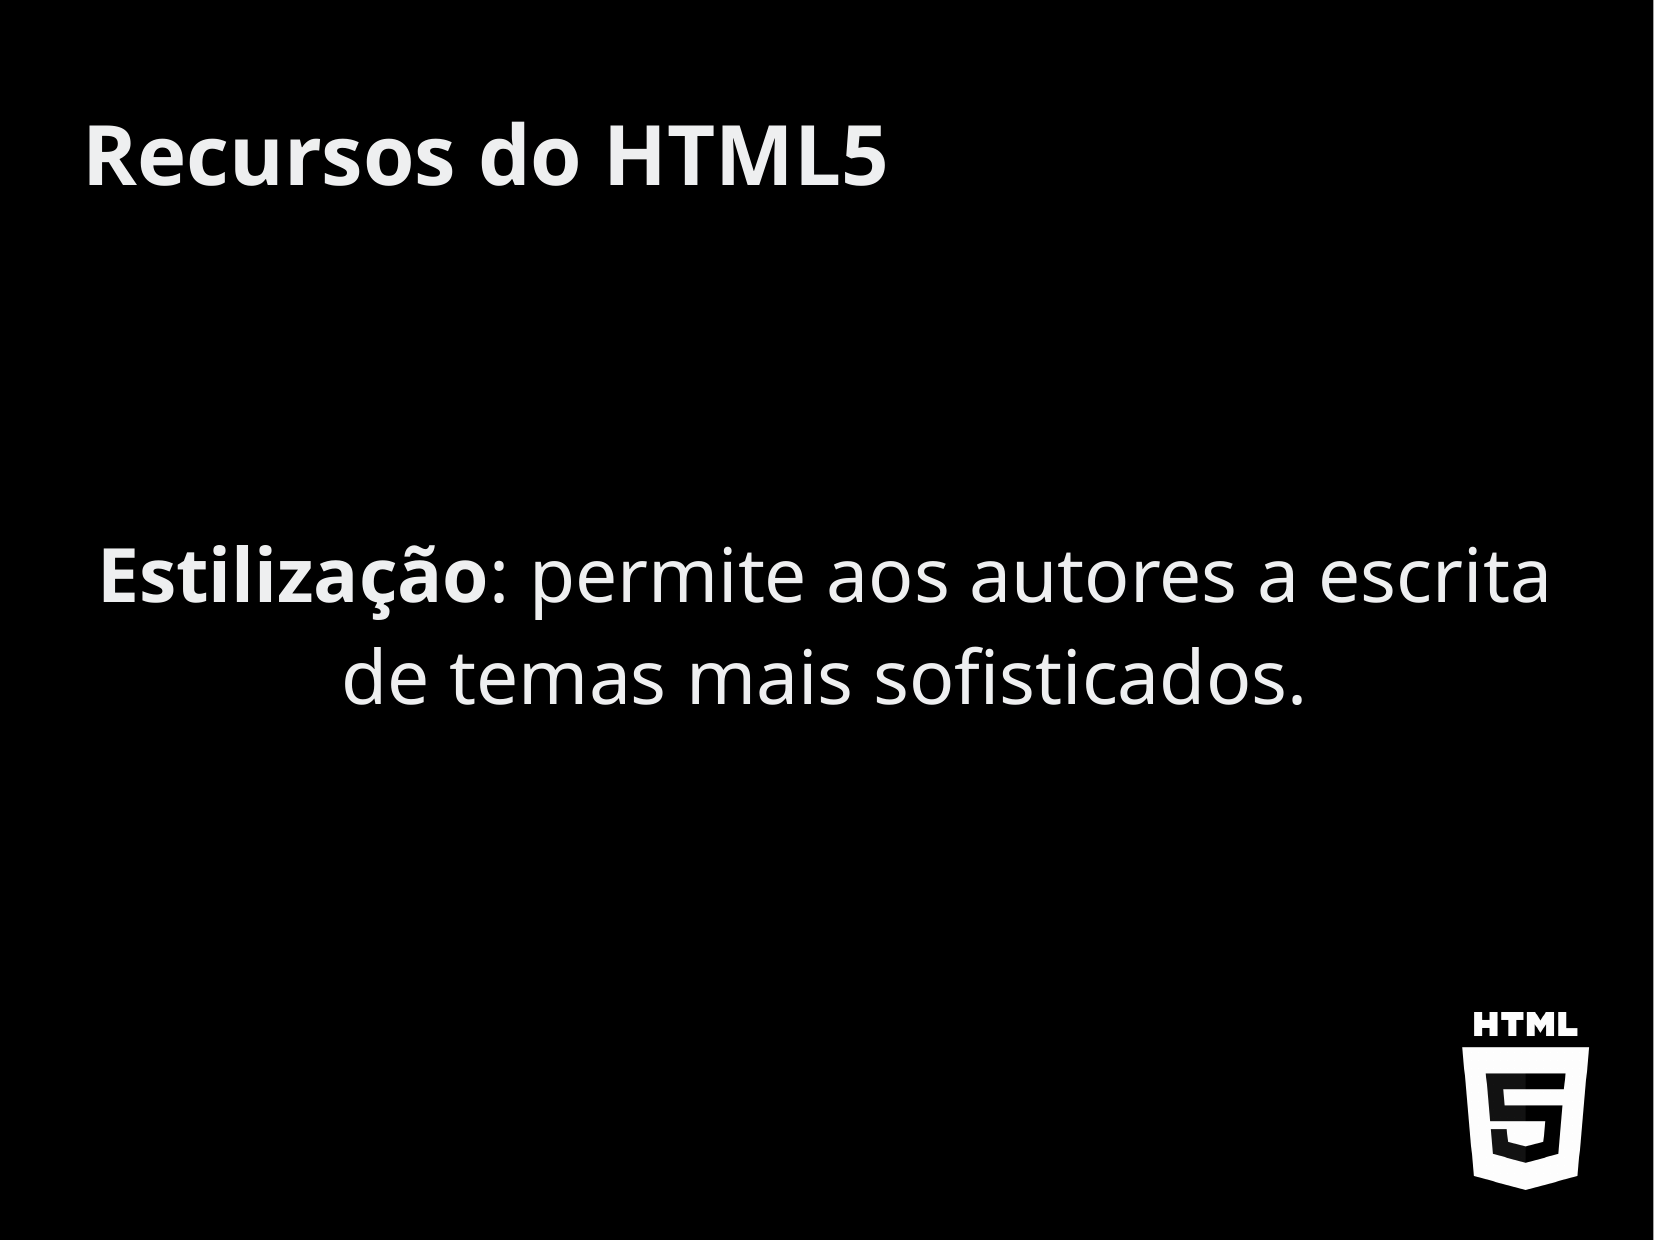

# Recursos do HTML5
Estilização: permite aos autores a escrita de temas mais sofisticados.